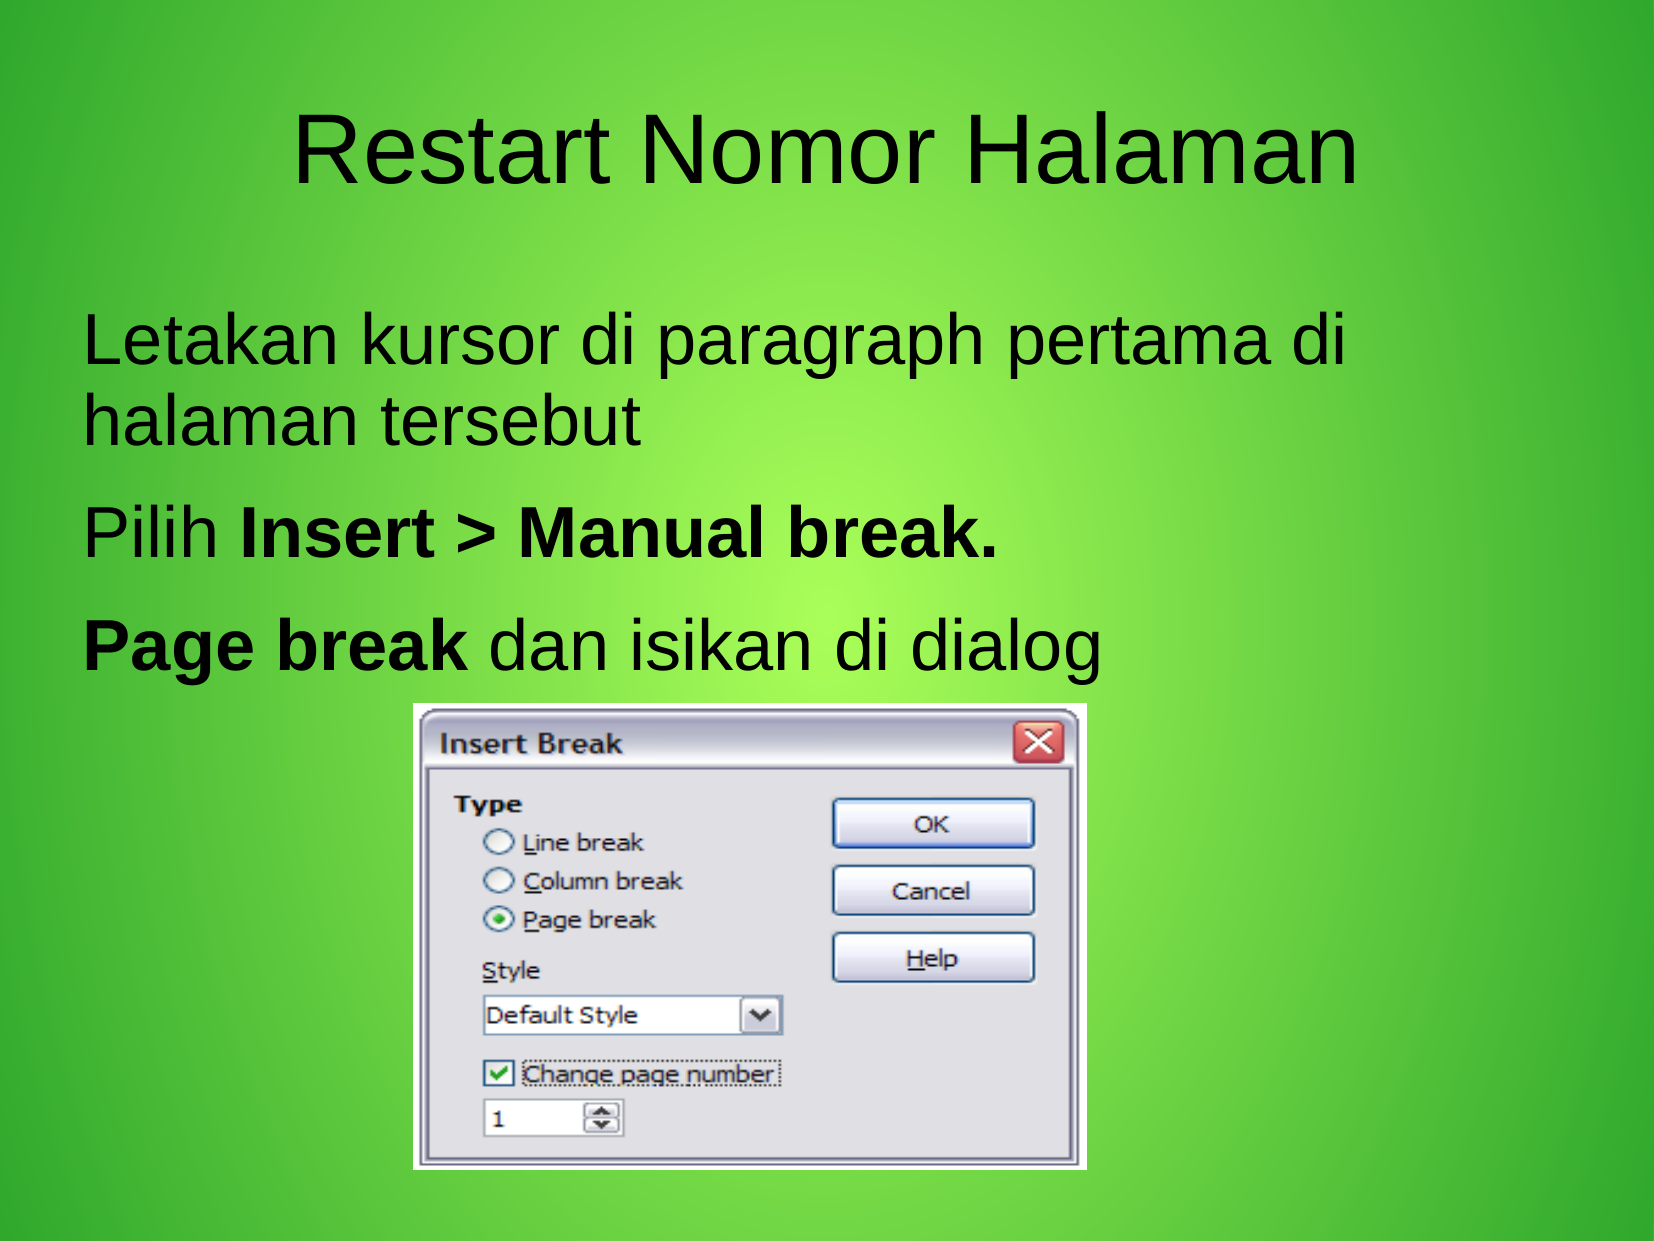

# Restart Nomor Halaman
Letakan kursor di paragraph pertama di halaman tersebut
Pilih Insert > Manual break.
Page break dan isikan di dialog